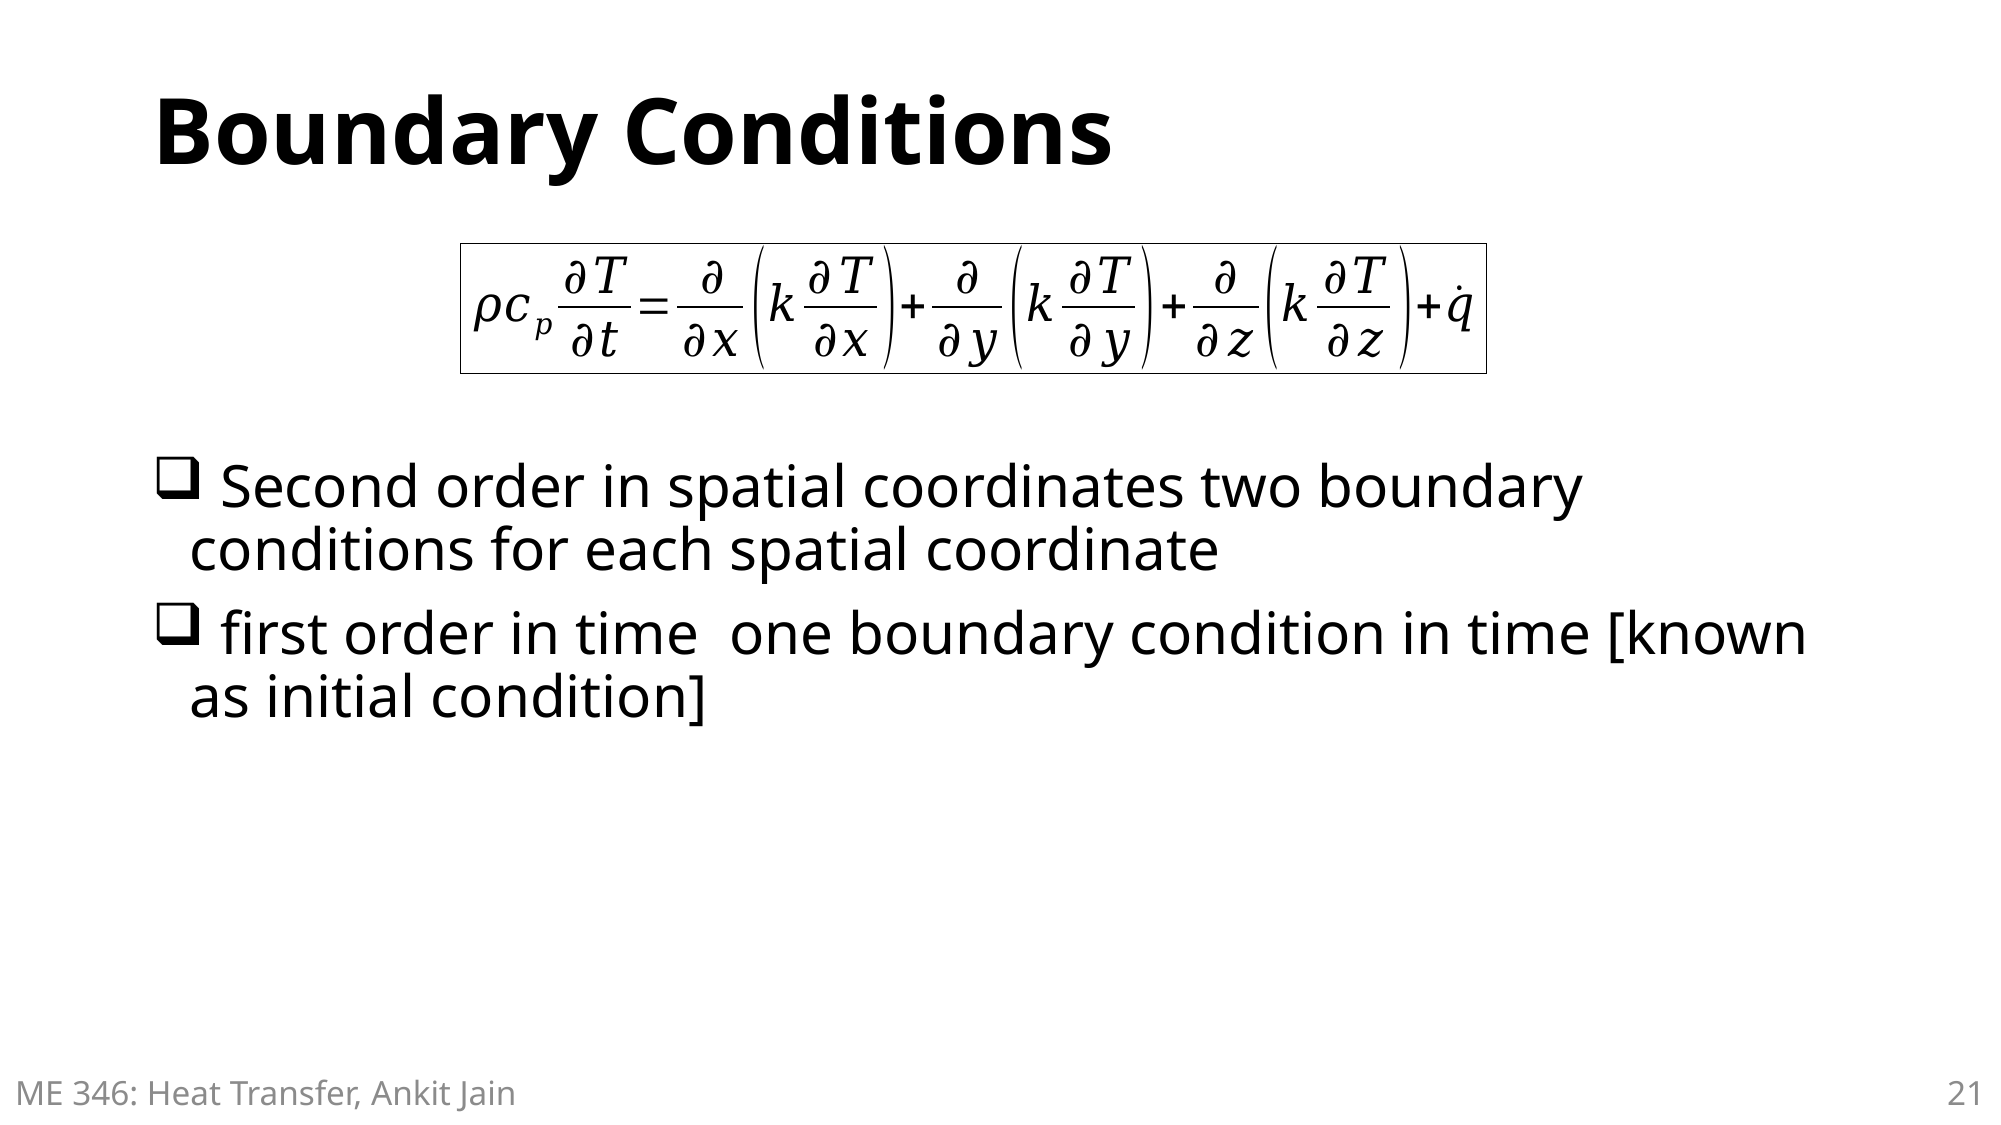

# Boundary Conditions
 Second order in spatial coordinates two boundary conditions for each spatial coordinate
 first order in time one boundary condition in time [known as initial condition]
ME 346: Heat Transfer, Ankit Jain
21